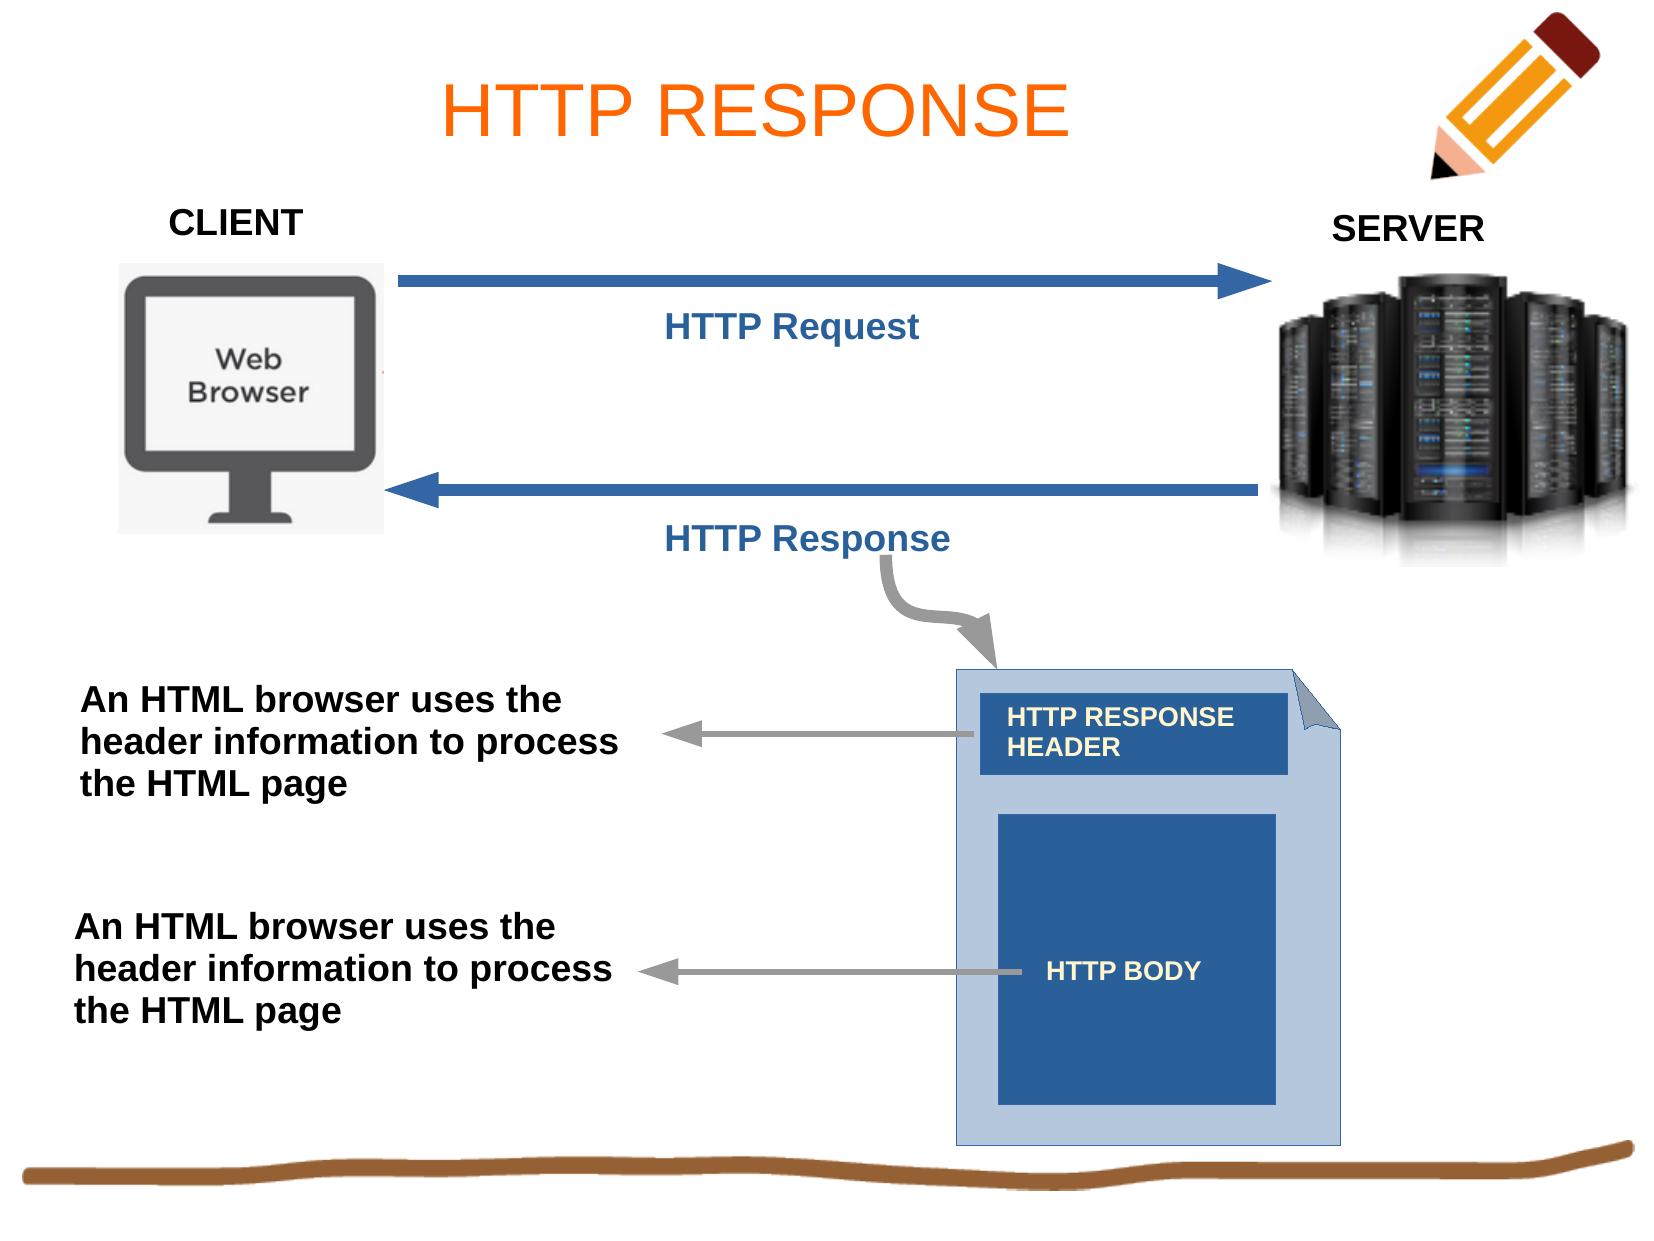

# HTTP RESPONSE
CLIENT
SERVER
HTTP Request
HTTP Response
An HTML browser uses the header information to process the HTML page
HTTP RESPONSE HEADER
An HTML browser uses the header information to process the HTML page
 HTTP BODY